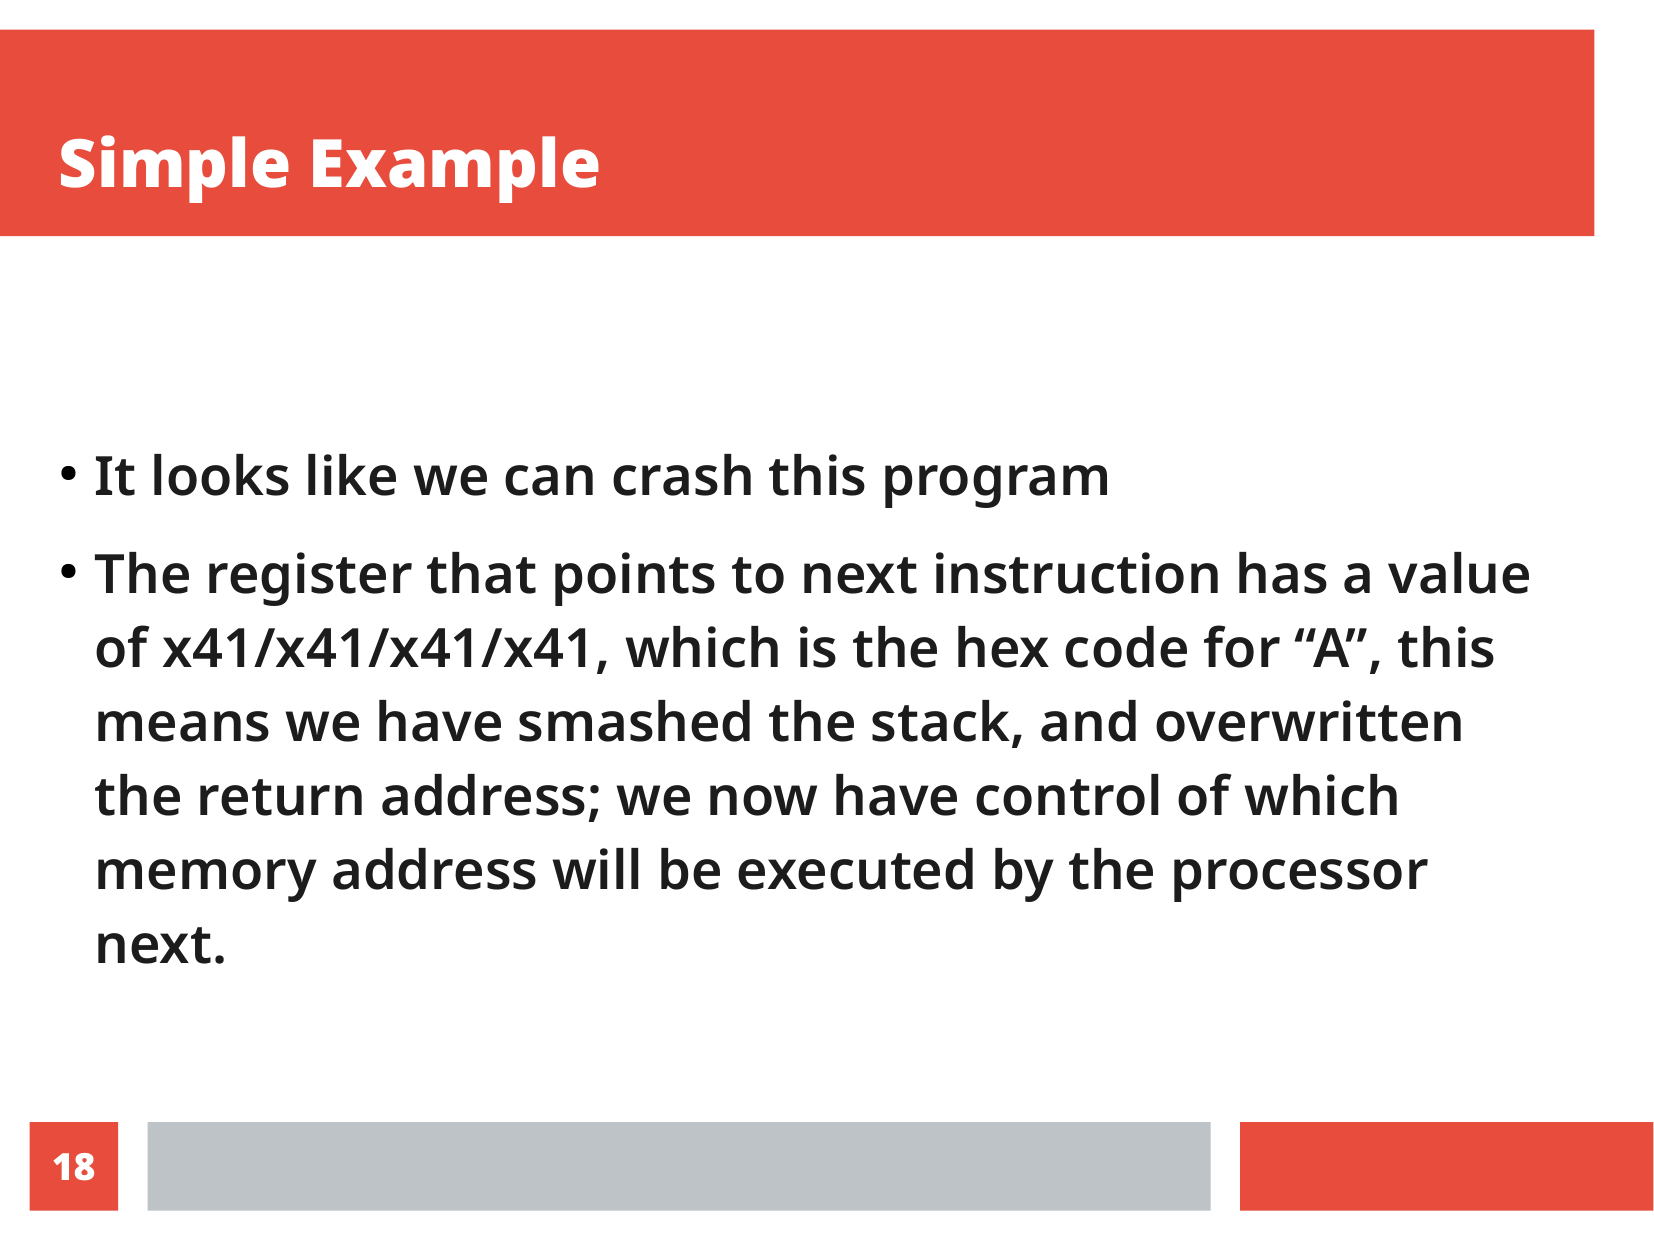

# Simple Example
It looks like we can crash this program
The register that points to next instruction has a value of x41/x41/x41/x41, which is the hex code for “A”, this means we have smashed the stack, and overwritten the return address; we now have control of which memory address will be executed by the processor next.
18